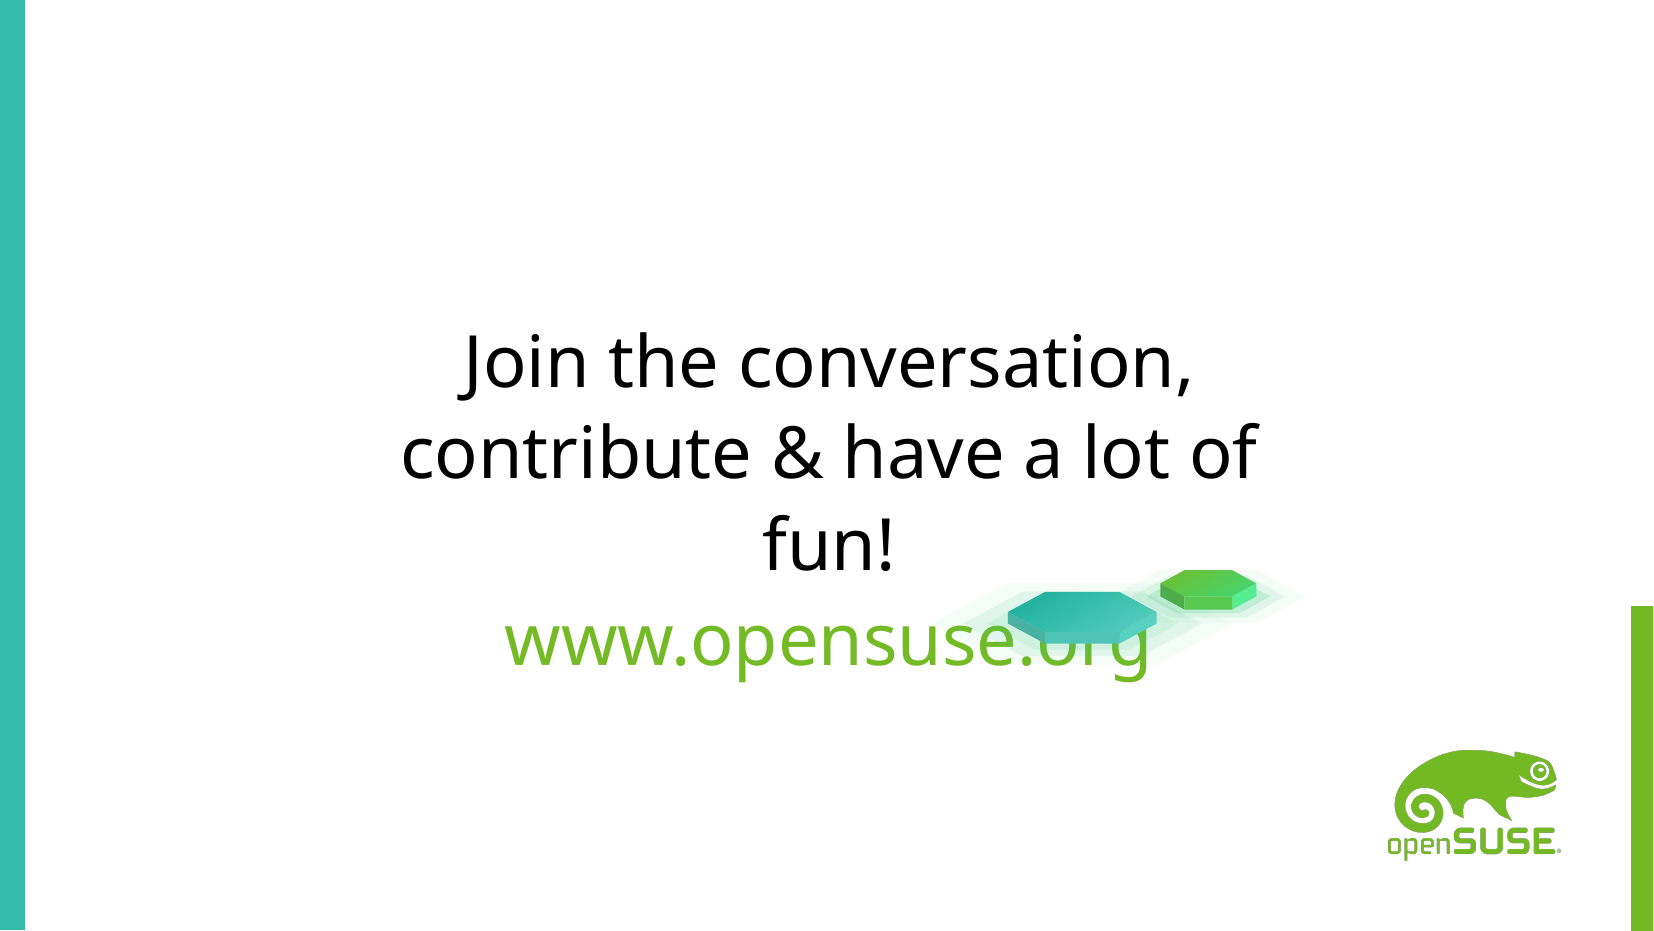

# Join the conversation,
contribute & have a lot of fun!
www.opensuse.org